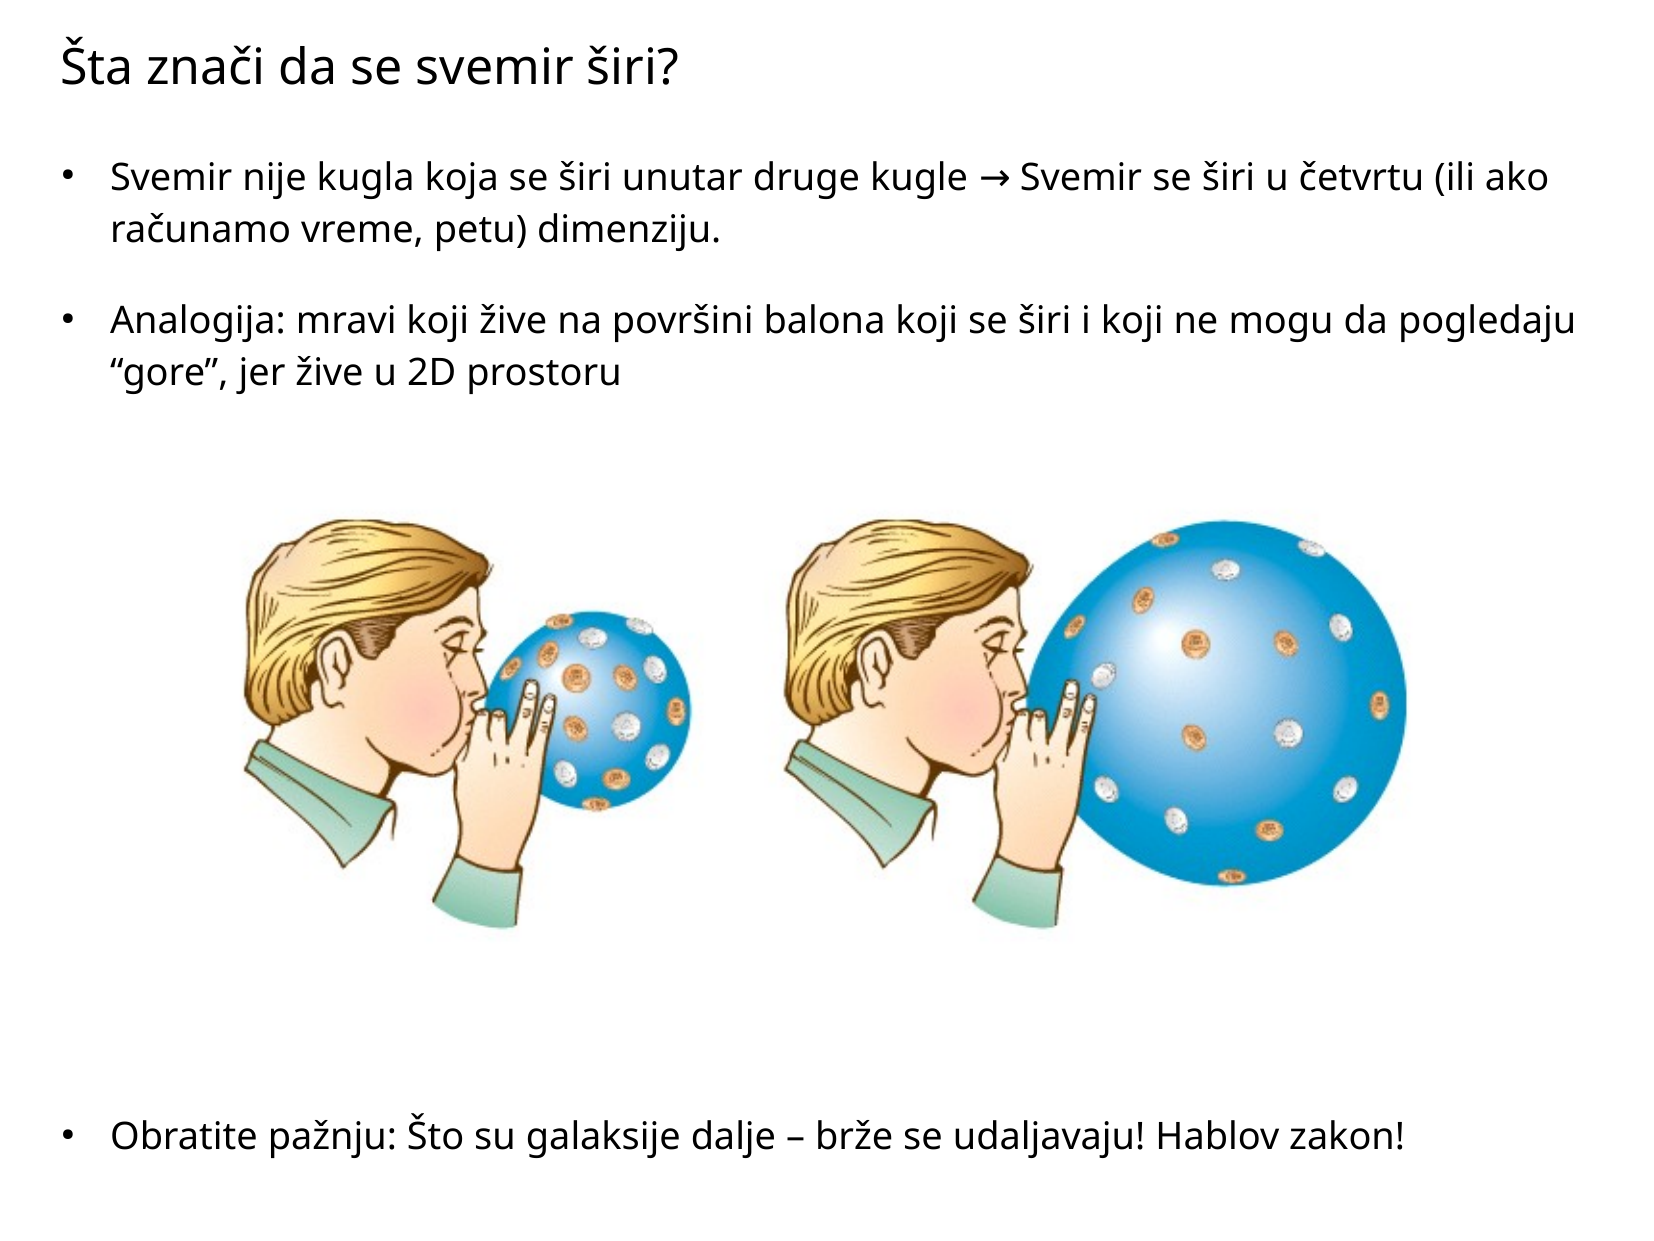

# Šta znači da se svemir širi?
Svemir nije kugla koja se širi unutar druge kugle → Svemir se širi u četvrtu (ili ako računamo vreme, petu) dimenziju.
Analogija: mravi koji žive na površini balona koji se širi i koji ne mogu da pogledaju “gore”, jer žive u 2D prostoru
Obratite pažnju: Što su galaksije dalje – brže se udaljavaju! Hablov zakon!